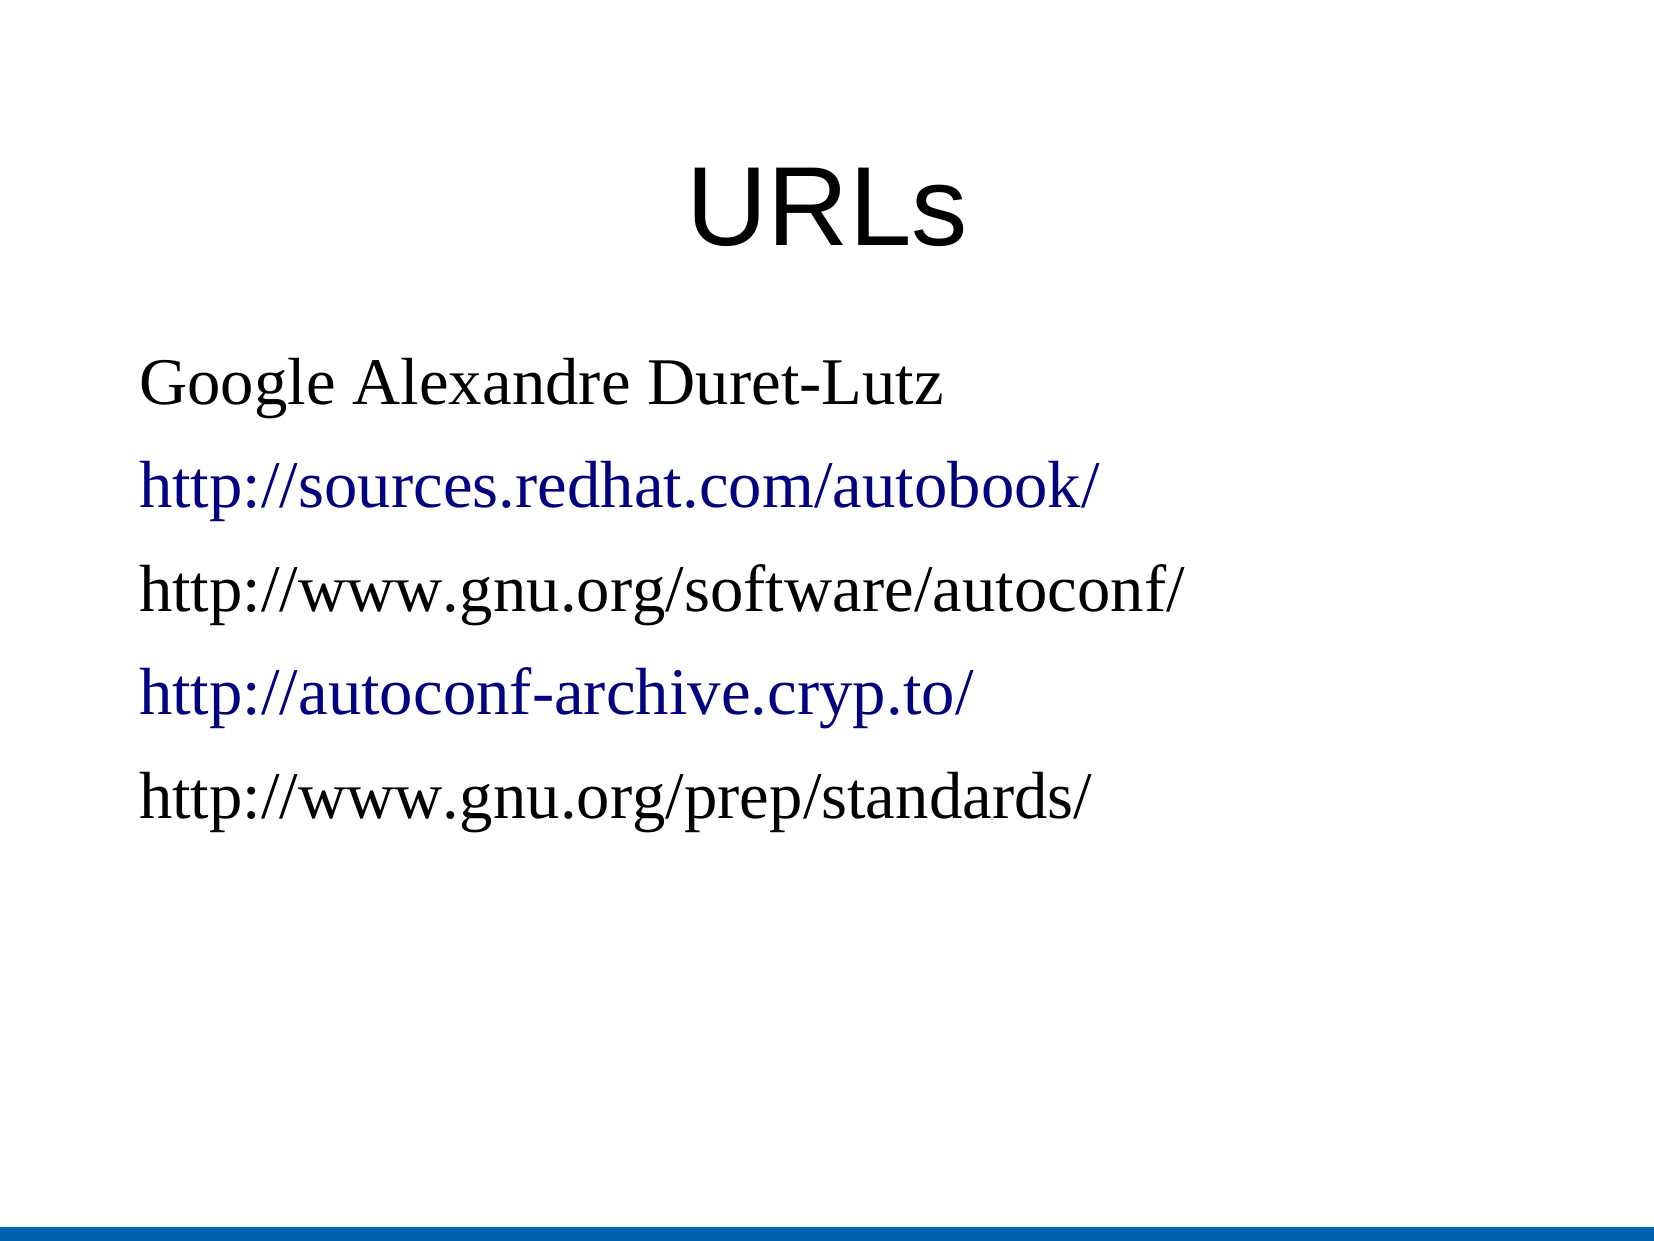

# URLs
Google Alexandre Duret-Lutz
http://sources.redhat.com/autobook/
http://www.gnu.org/software/autoconf/
http://autoconf-archive.cryp.to/
http://www.gnu.org/prep/standards/